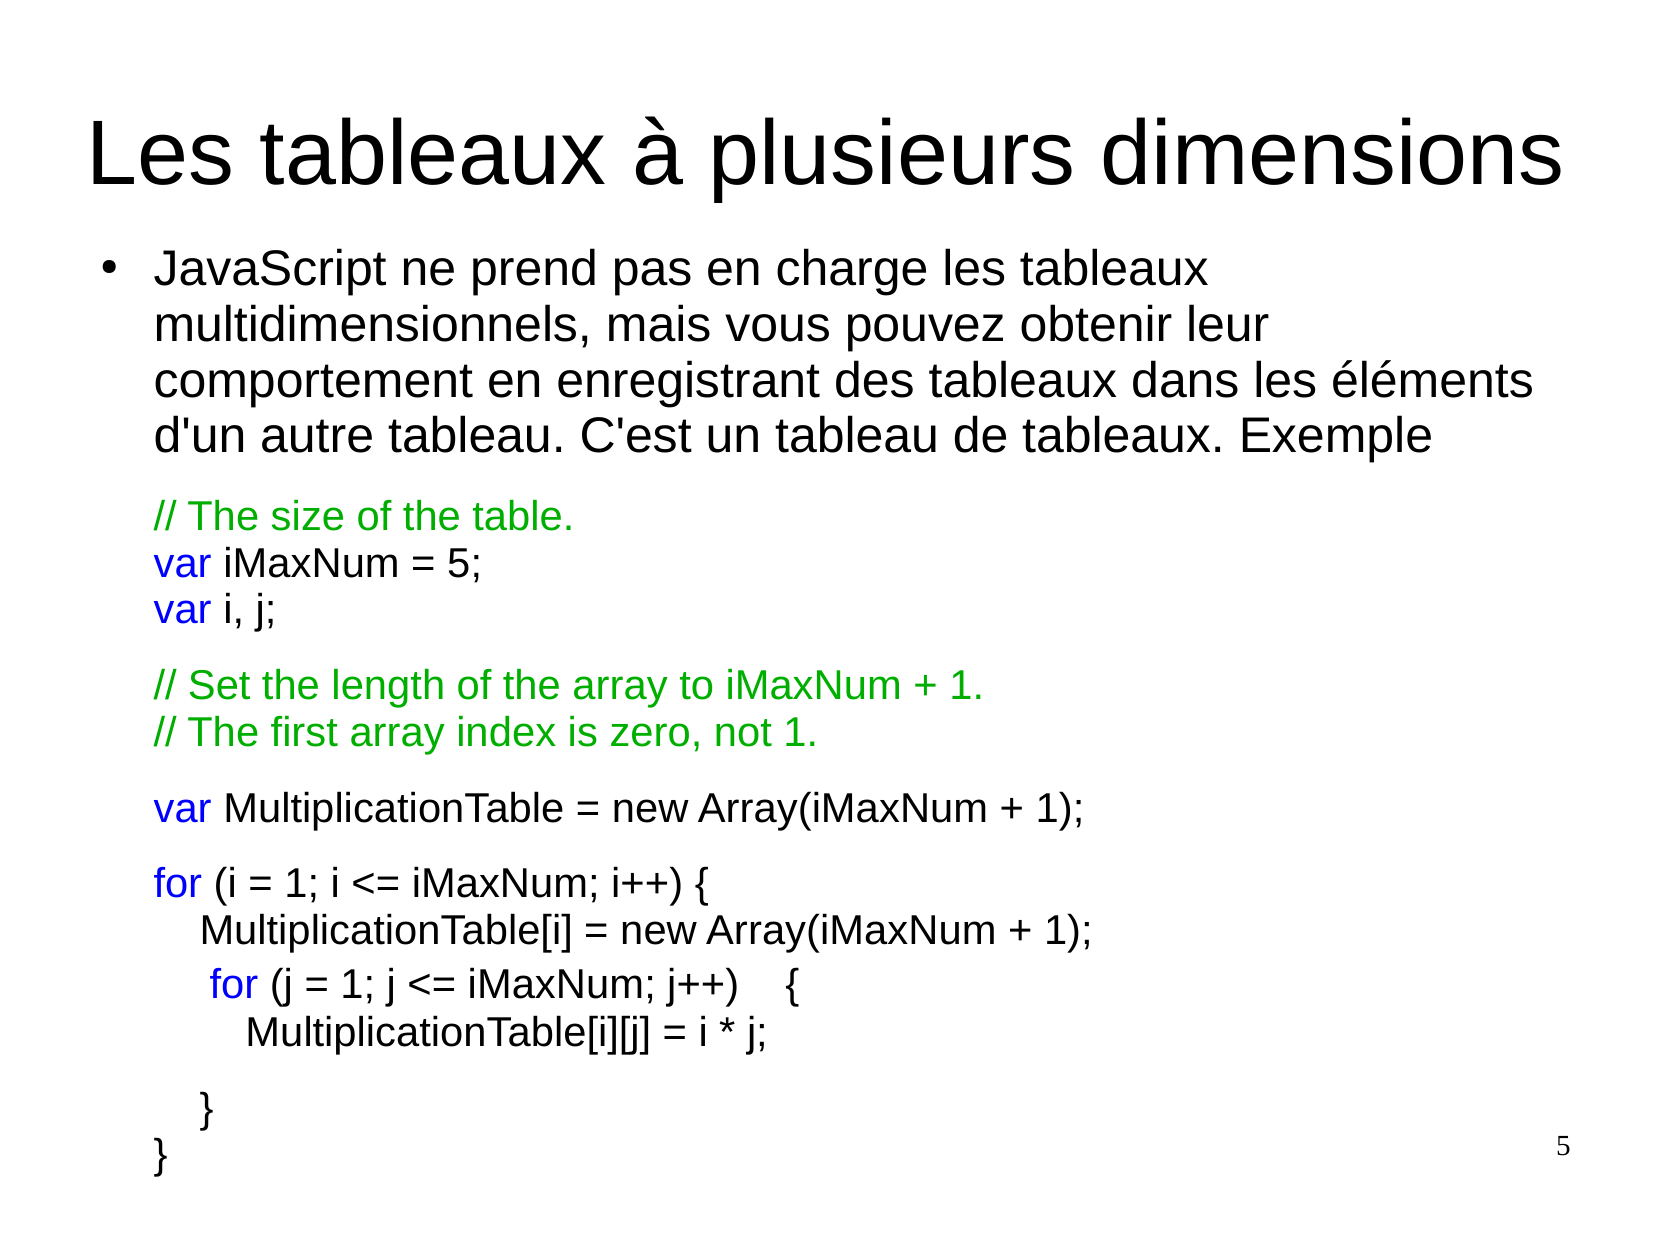

# Les tableaux à plusieurs dimensions
JavaScript ne prend pas en charge les tableaux multidimensionnels, mais vous pouvez obtenir leur comportement en enregistrant des tableaux dans les éléments d'un autre tableau. C'est un tableau de tableaux. Exemple
// The size of the table.
var iMaxNum = 5;
var i, j;
// Set the length of the array to iMaxNum + 1.
// The first array index is zero, not 1.
var MultiplicationTable = new Array(iMaxNum + 1);
for (i = 1; i <= iMaxNum; i++) {
 MultiplicationTable[i] = new Array(iMaxNum + 1);
 for (j = 1; j <= iMaxNum; j++) {
 MultiplicationTable[i][j] = i * j;
 }
}
5